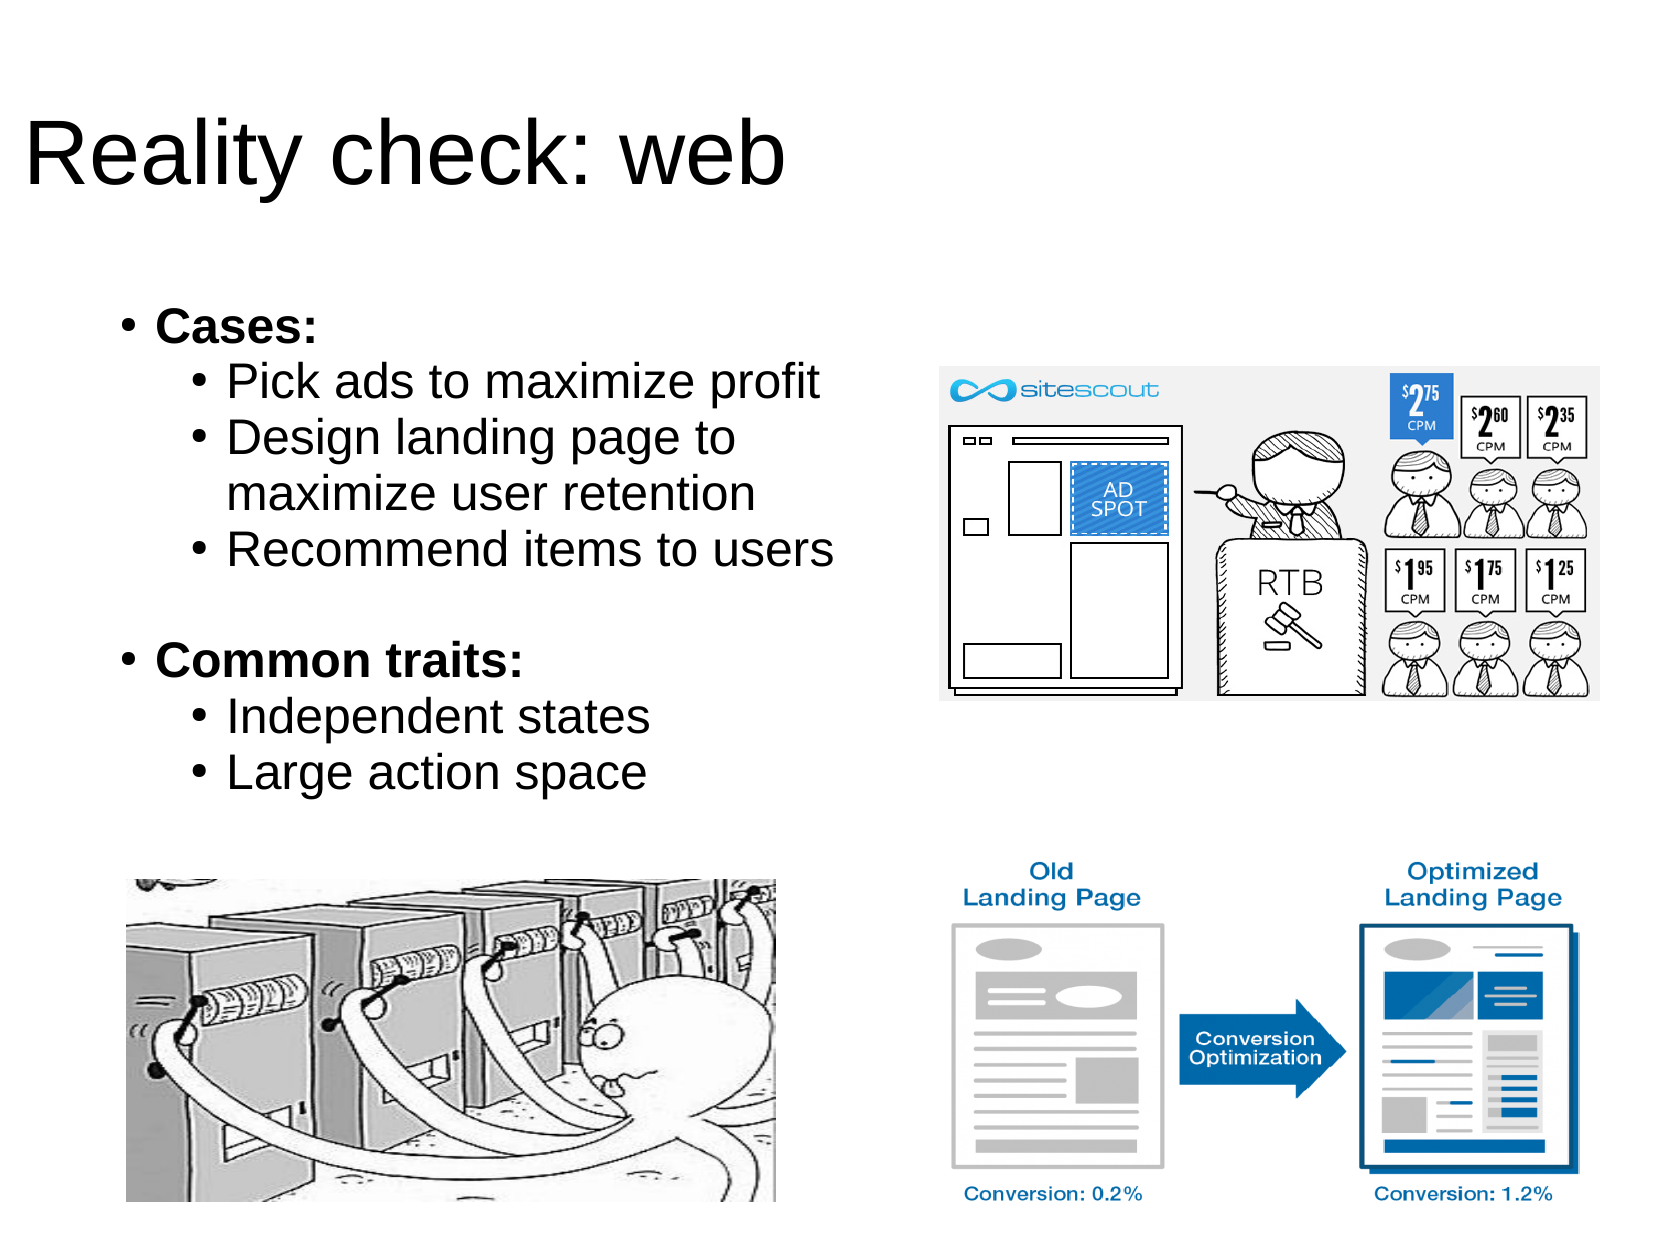

# Reality check: web
Cases:
Pick ads to maximize profit
Design landing page to maximize user retention
Recommend items to users
Common traits:
Independent states
Large action space
30